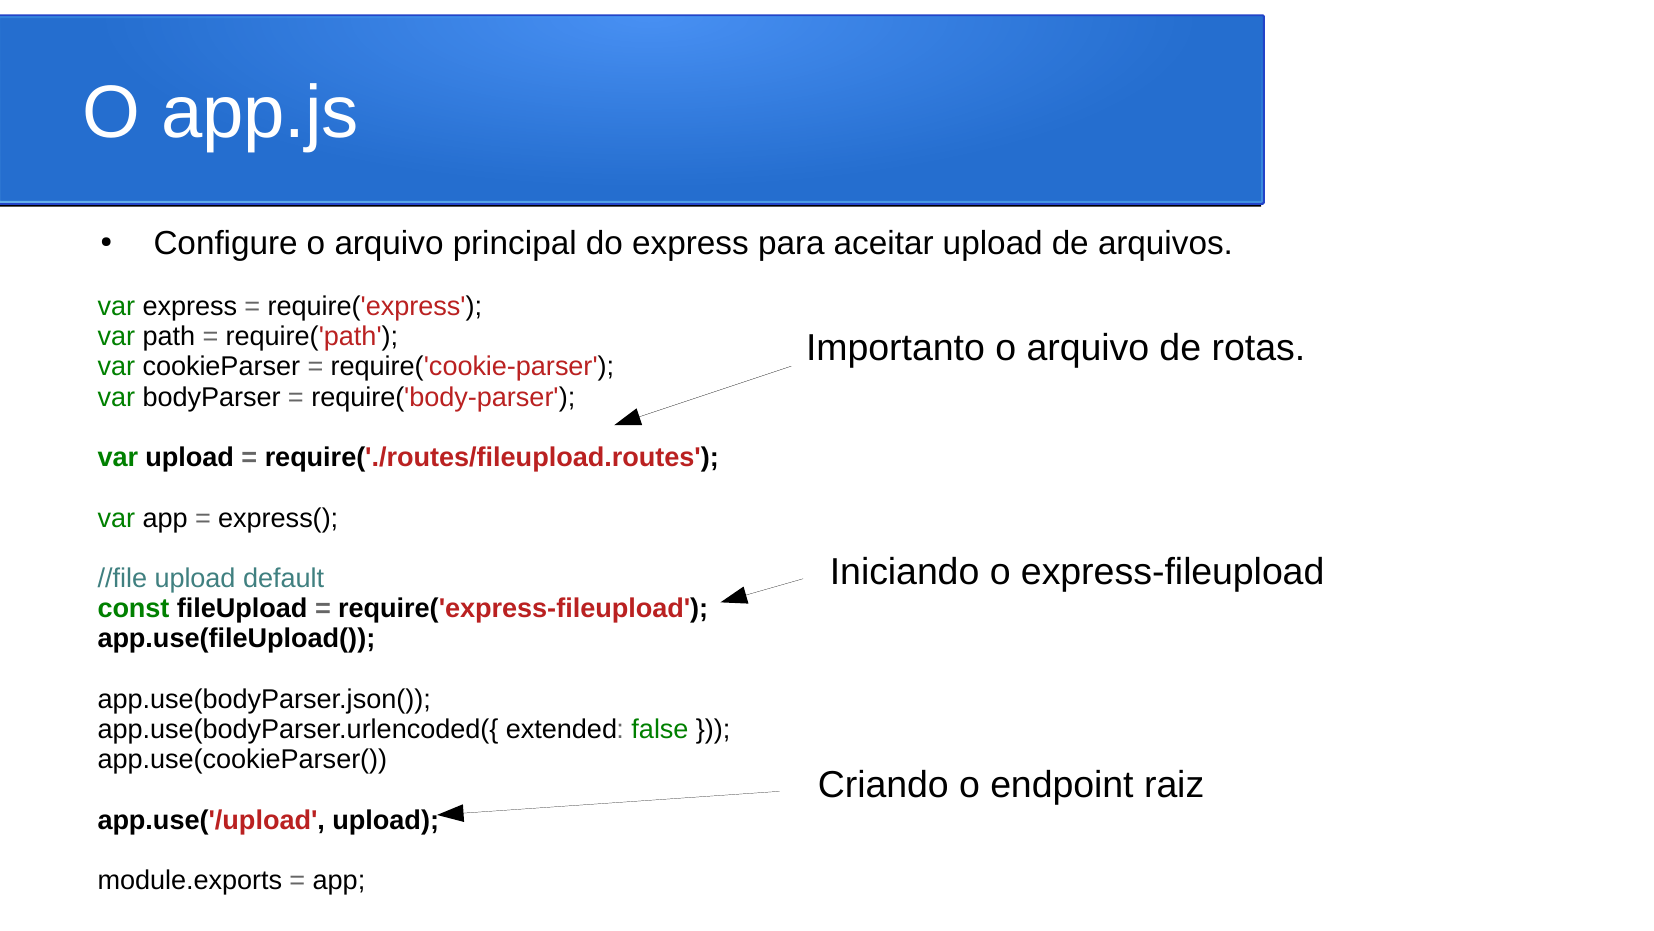

# O app.js
Configure o arquivo principal do express para aceitar upload de arquivos.
var express = require('express');
var path = require('path');
var cookieParser = require('cookie-parser');
var bodyParser = require('body-parser');
var upload = require('./routes/fileupload.routes');
var app = express();
//file upload default
const fileUpload = require('express-fileupload');
app.use(fileUpload());
app.use(bodyParser.json());
app.use(bodyParser.urlencoded({ extended: false }));
app.use(cookieParser())
app.use('/upload', upload);
module.exports = app;
Importanto o arquivo de rotas.
Iniciando o express-fileupload
Criando o endpoint raiz